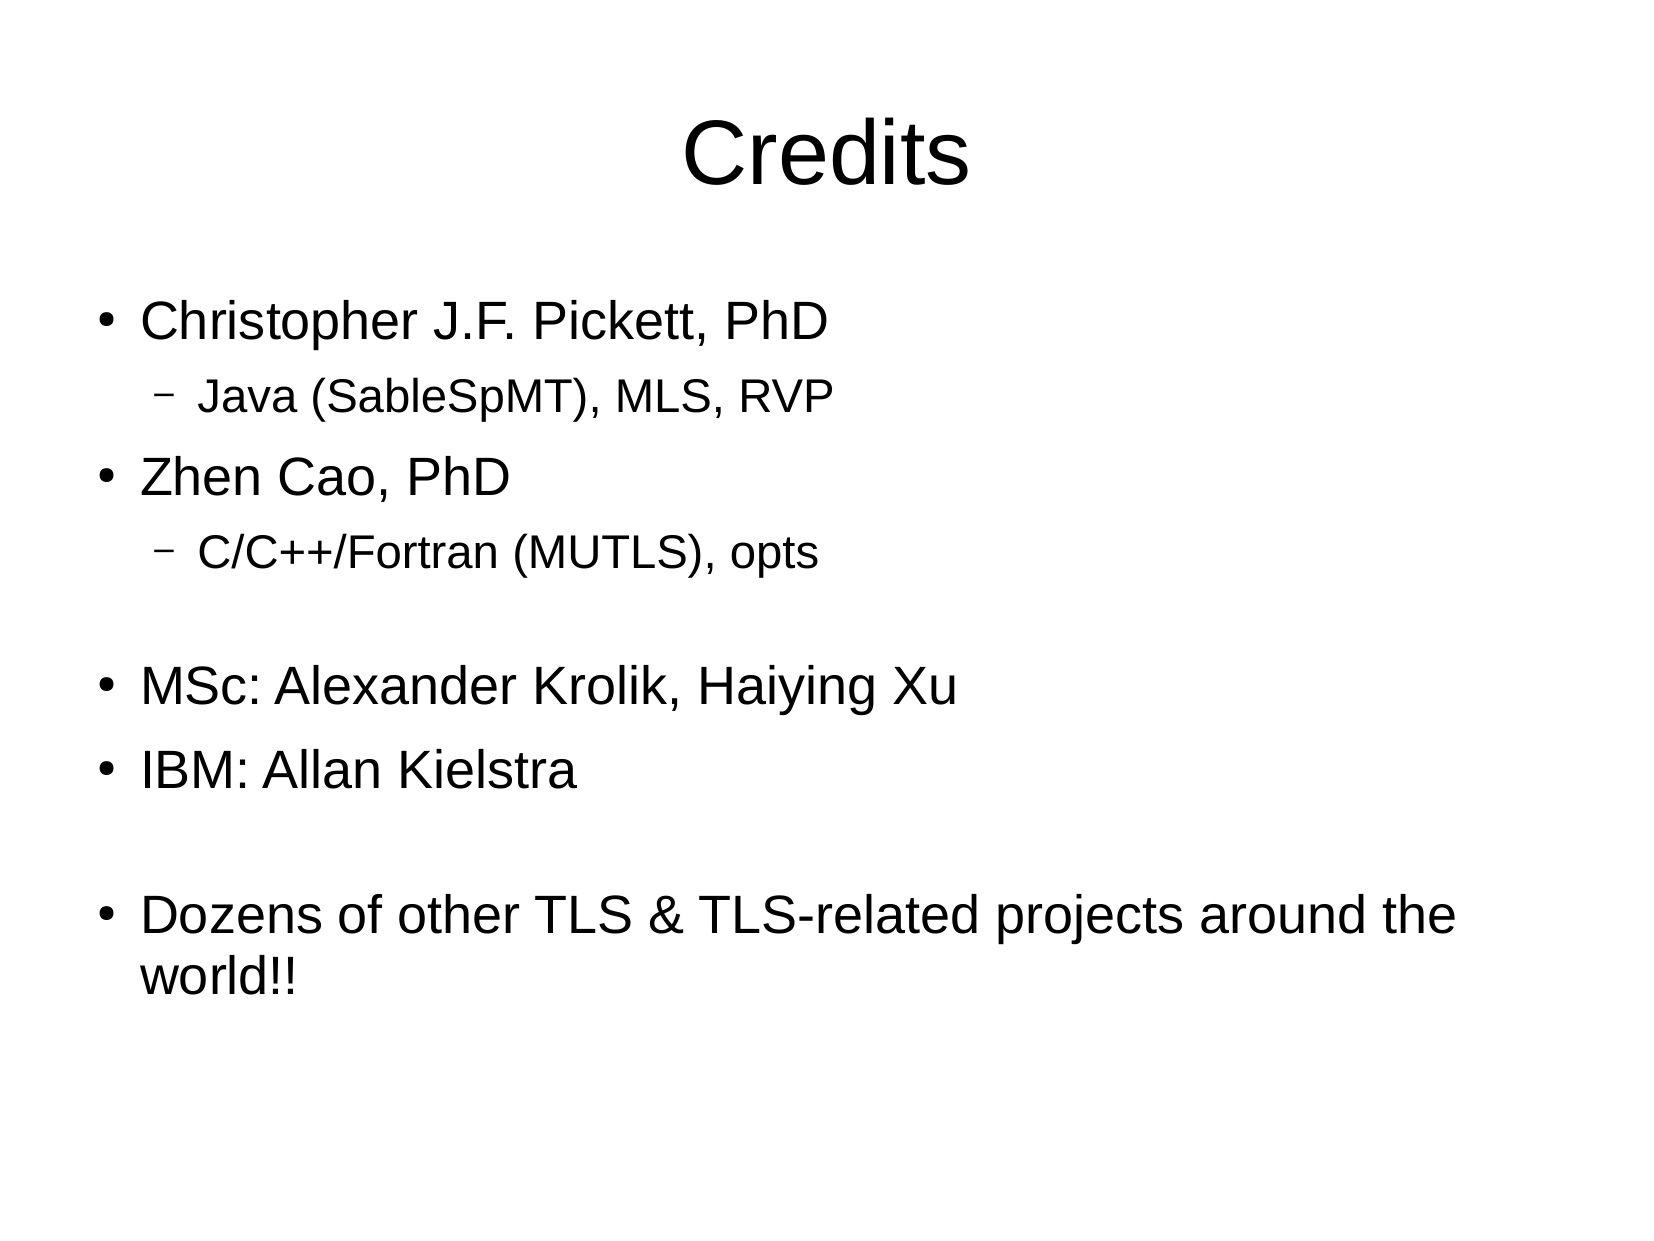

# Credits
Christopher J.F. Pickett, PhD
Java (SableSpMT), MLS, RVP
Zhen Cao, PhD
C/C++/Fortran (MUTLS), opts
MSc: Alexander Krolik, Haiying Xu
IBM: Allan Kielstra
Dozens of other TLS & TLS-related projects around the world!!